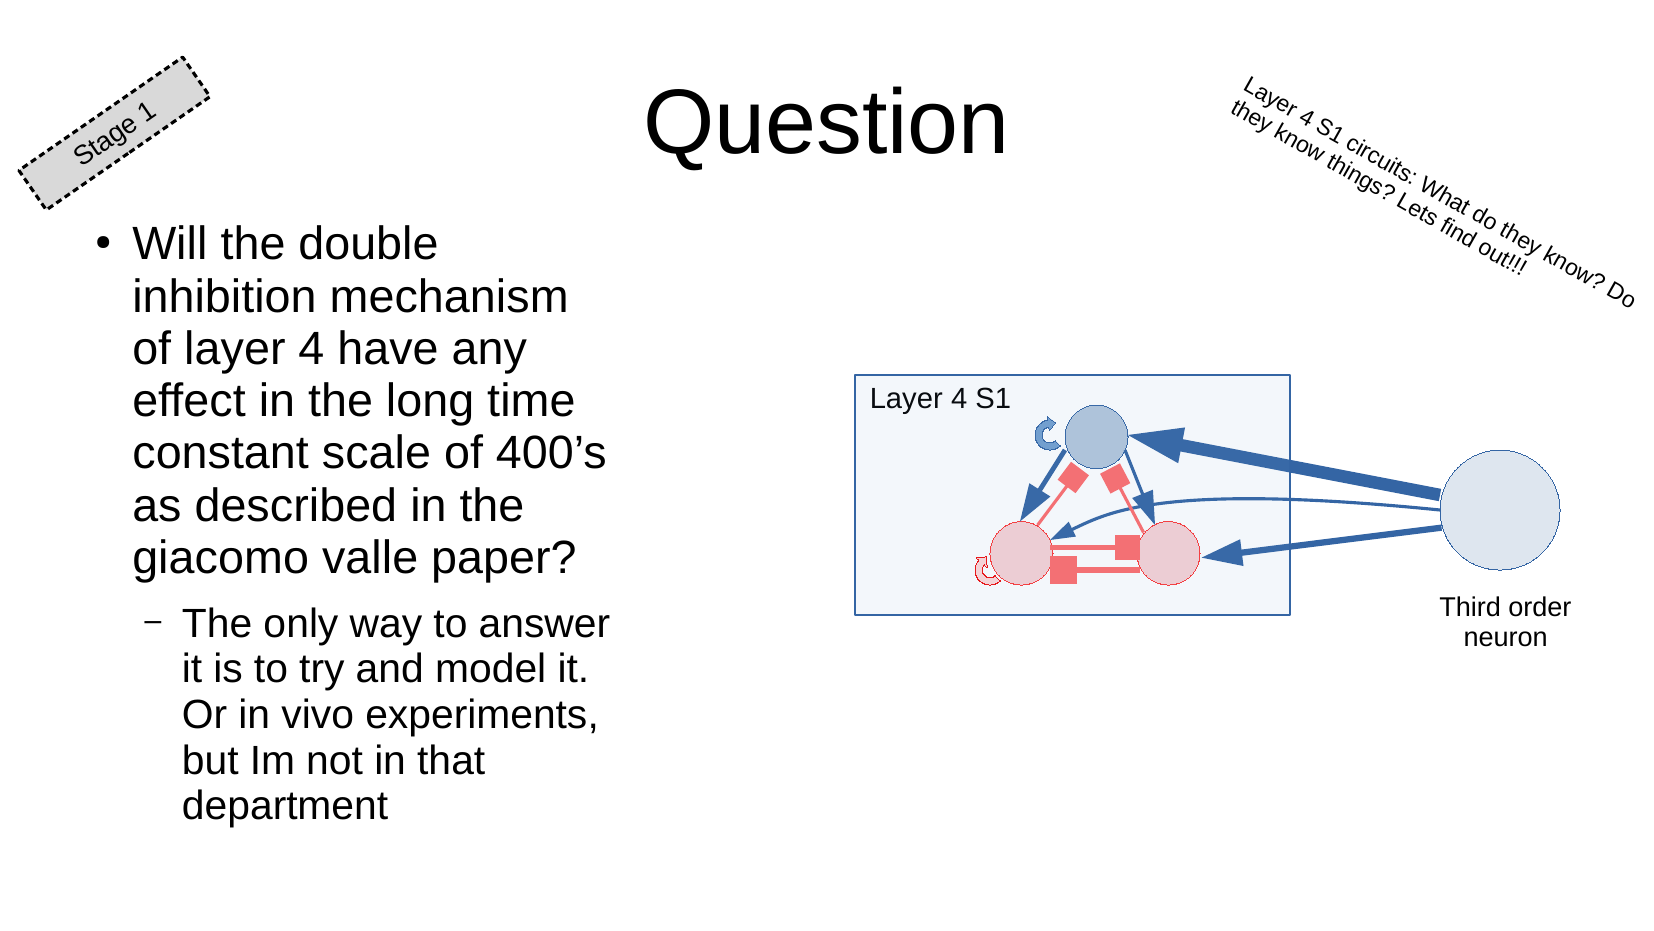

# Question
Stage 1
Layer 4 S1 circuits: What do they know? Do they know things? Lets find out!!!
Will the double inhibition mechanism of layer 4 have any effect in the long time constant scale of 400’s as described in the giacomo valle paper?
The only way to answer it is to try and model it. Or in vivo experiments, but Im not in that department
Layer 4 S1
Third order neuron